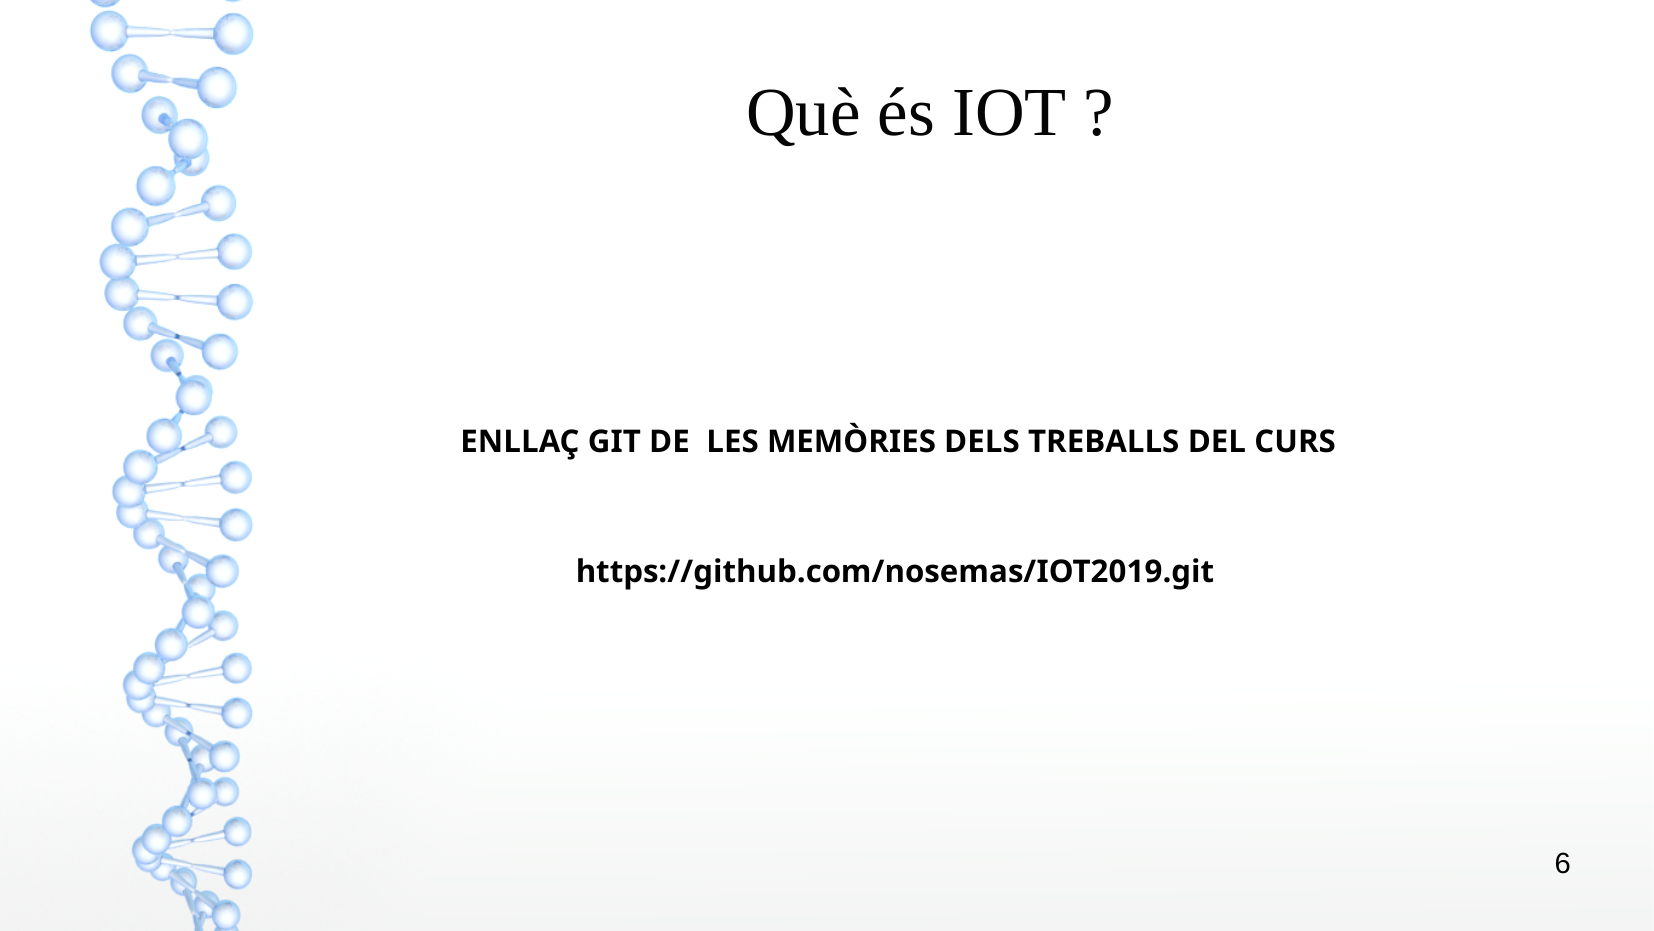

# Què és IOT ?
 ENLLAÇ GIT DE LES MEMÒRIES DELS TREBALLS DEL CURS
 https://github.com/nosemas/IOT2019.git
6